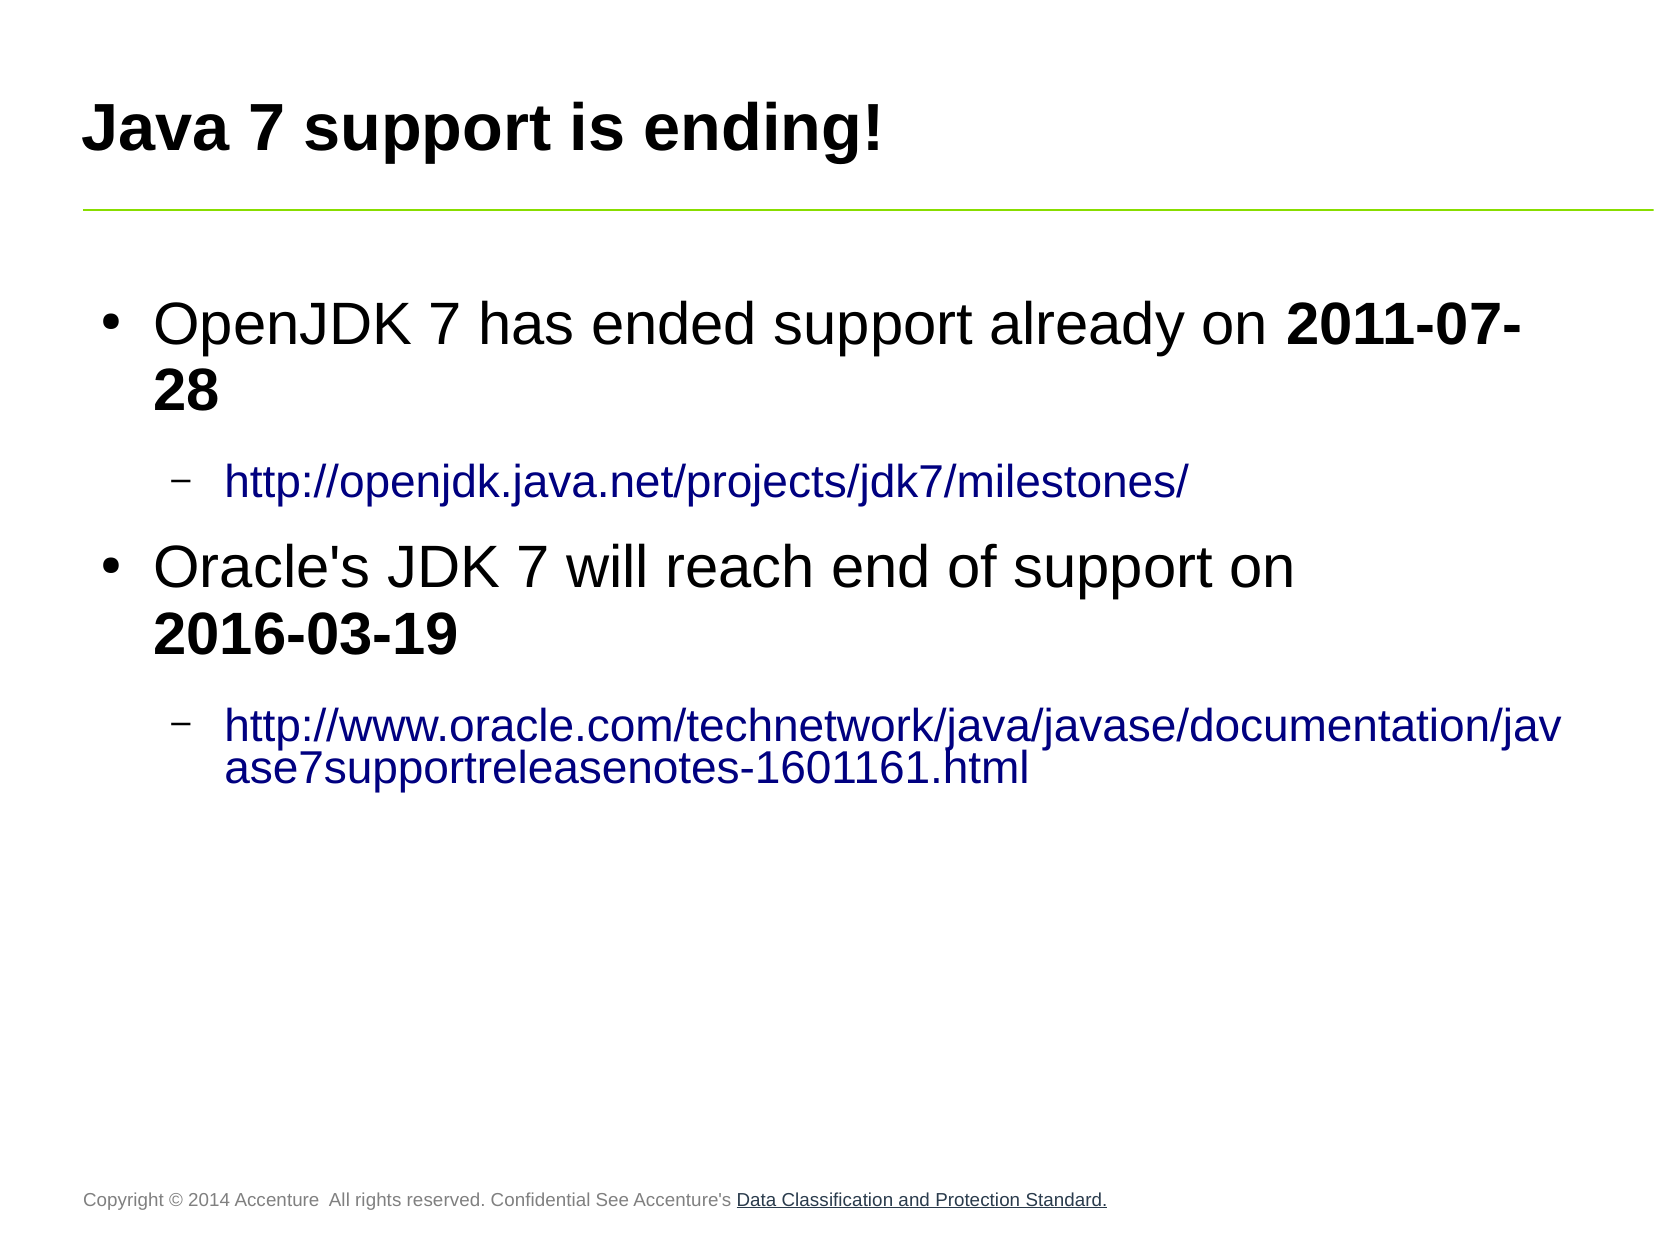

# Java 7 support is ending!
OpenJDK 7 has ended support already on 2011-07-28
http://openjdk.java.net/projects/jdk7/milestones/
Oracle's JDK 7 will reach end of support on
2016-03-19
http://www.oracle.com/technetwork/java/javase/documentation/javase7supportreleasenotes-1601161.html